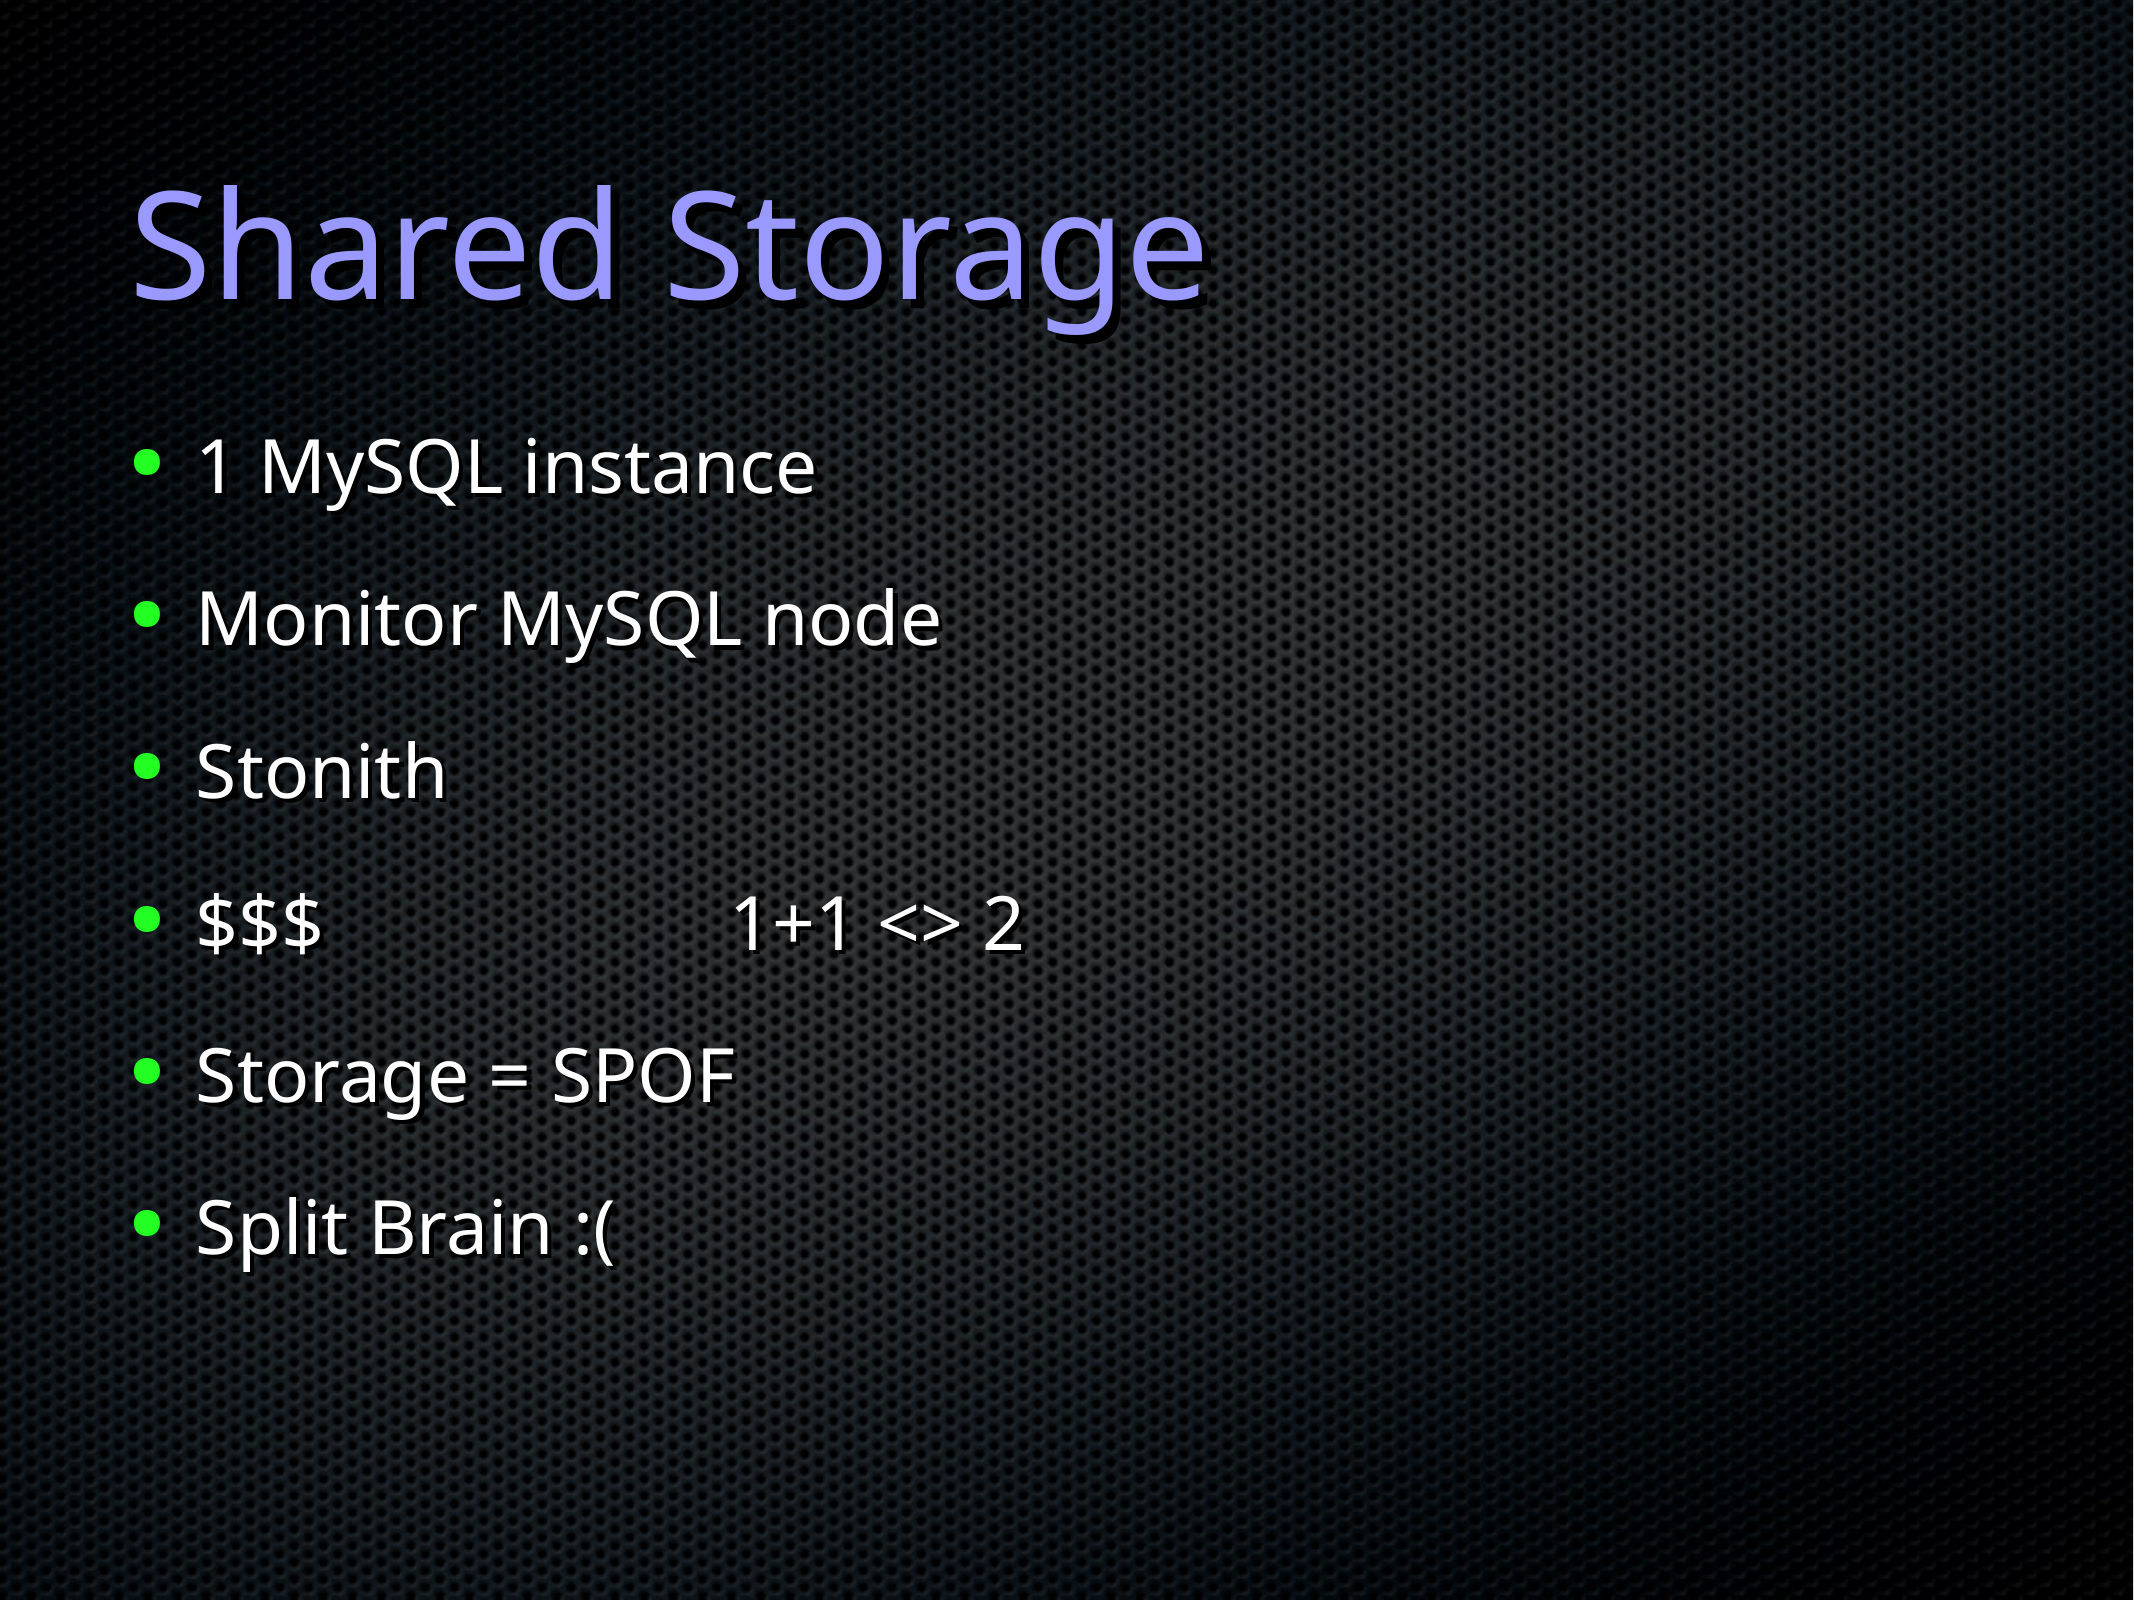

# Shared Storage
1 MySQL instance
Monitor MySQL node
Stonith
$$$ 			1+1 <> 2
Storage = SPOF
Split Brain :(